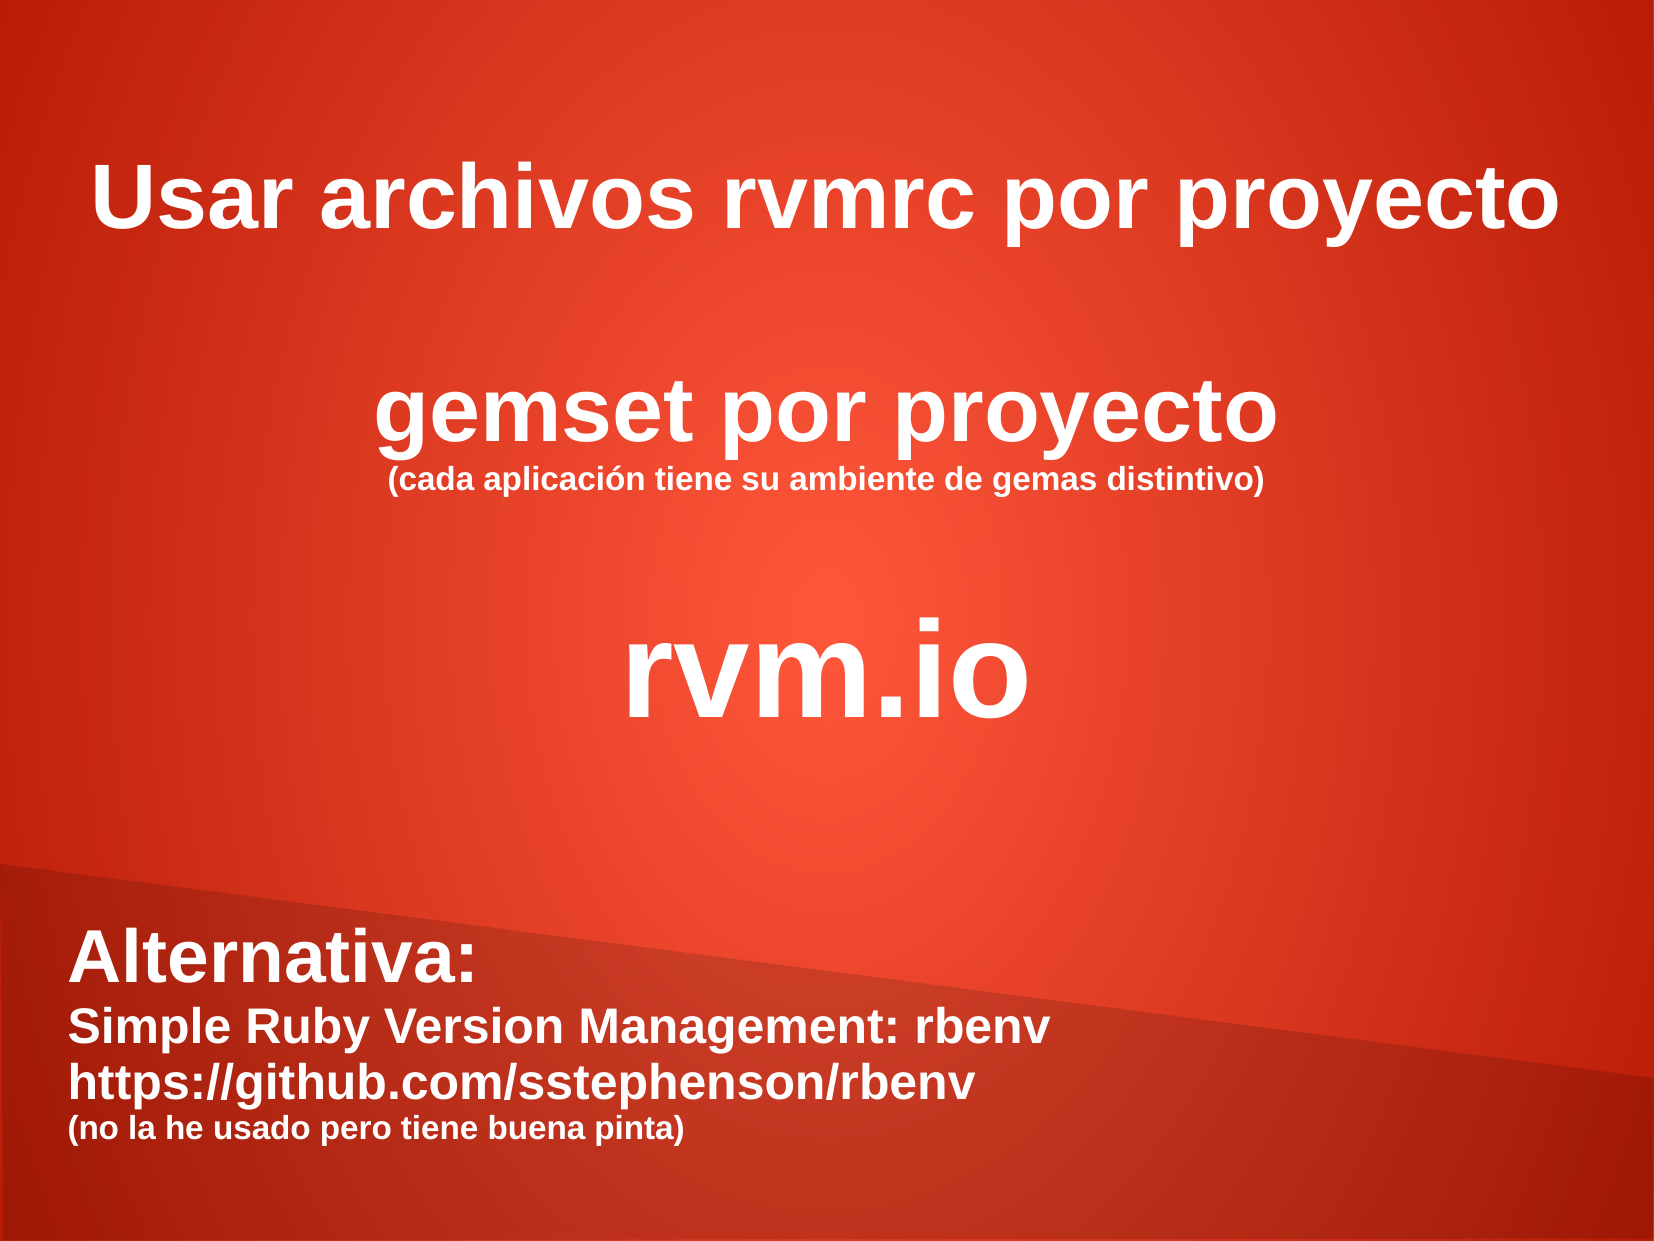

Usar archivos rvmrc por proyecto
gemset por proyecto
(cada aplicación tiene su ambiente de gemas distintivo)
rvm.io
Alternativa:
Simple Ruby Version Management: rbenv
https://github.com/sstephenson/rbenv
(no la he usado pero tiene buena pinta)